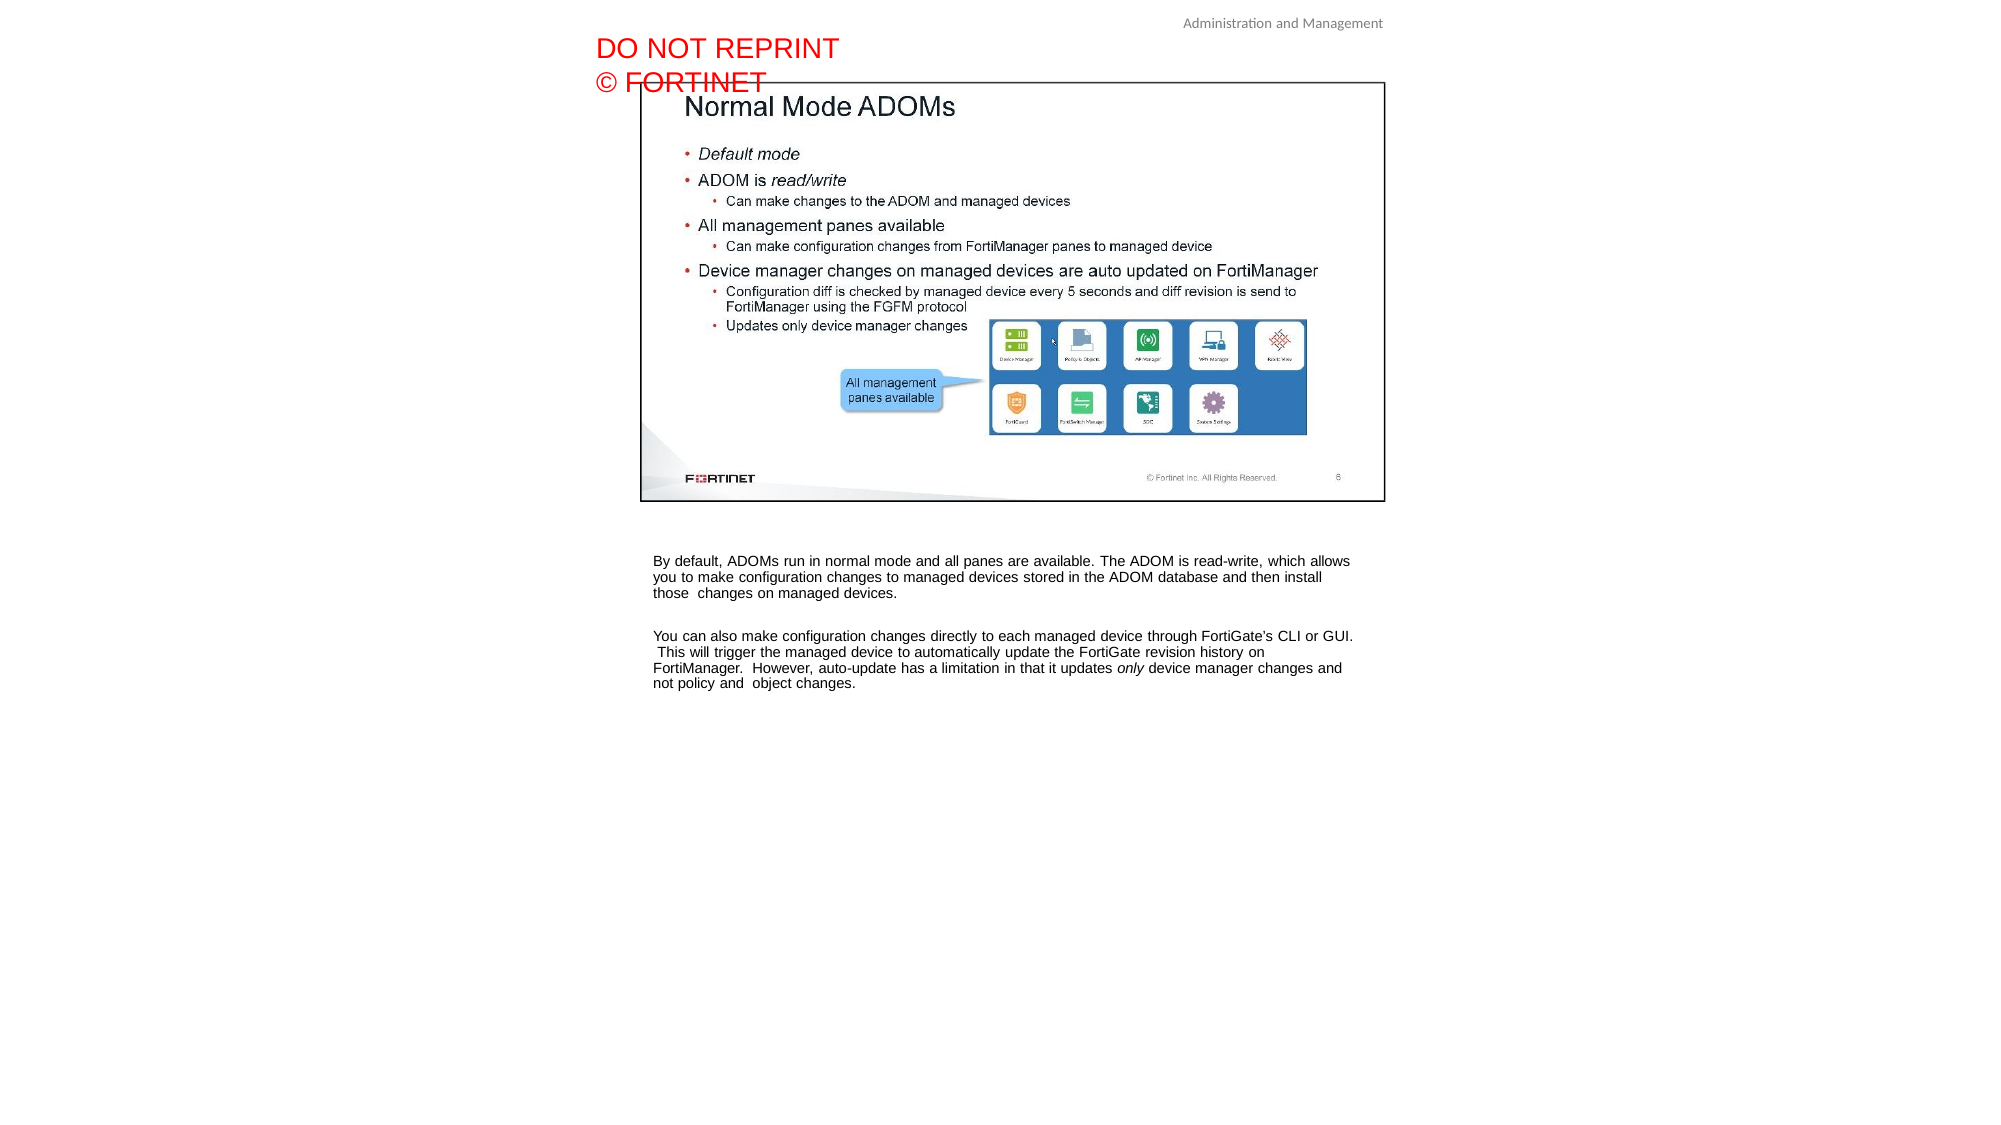

Administration and Management
DO NOT REPRINT
© FORTINET
By default, ADOMs run in normal mode and all panes are available. The ADOM is read-write, which allows you to make configuration changes to managed devices stored in the ADOM database and then install those changes on managed devices.
You can also make configuration changes directly to each managed device through FortiGate’s CLI or GUI. This will trigger the managed device to automatically update the FortiGate revision history on FortiManager. However, auto-update has a limitation in that it updates only device manager changes and not policy and object changes.
FortiManager 6.2 Study Guide
1